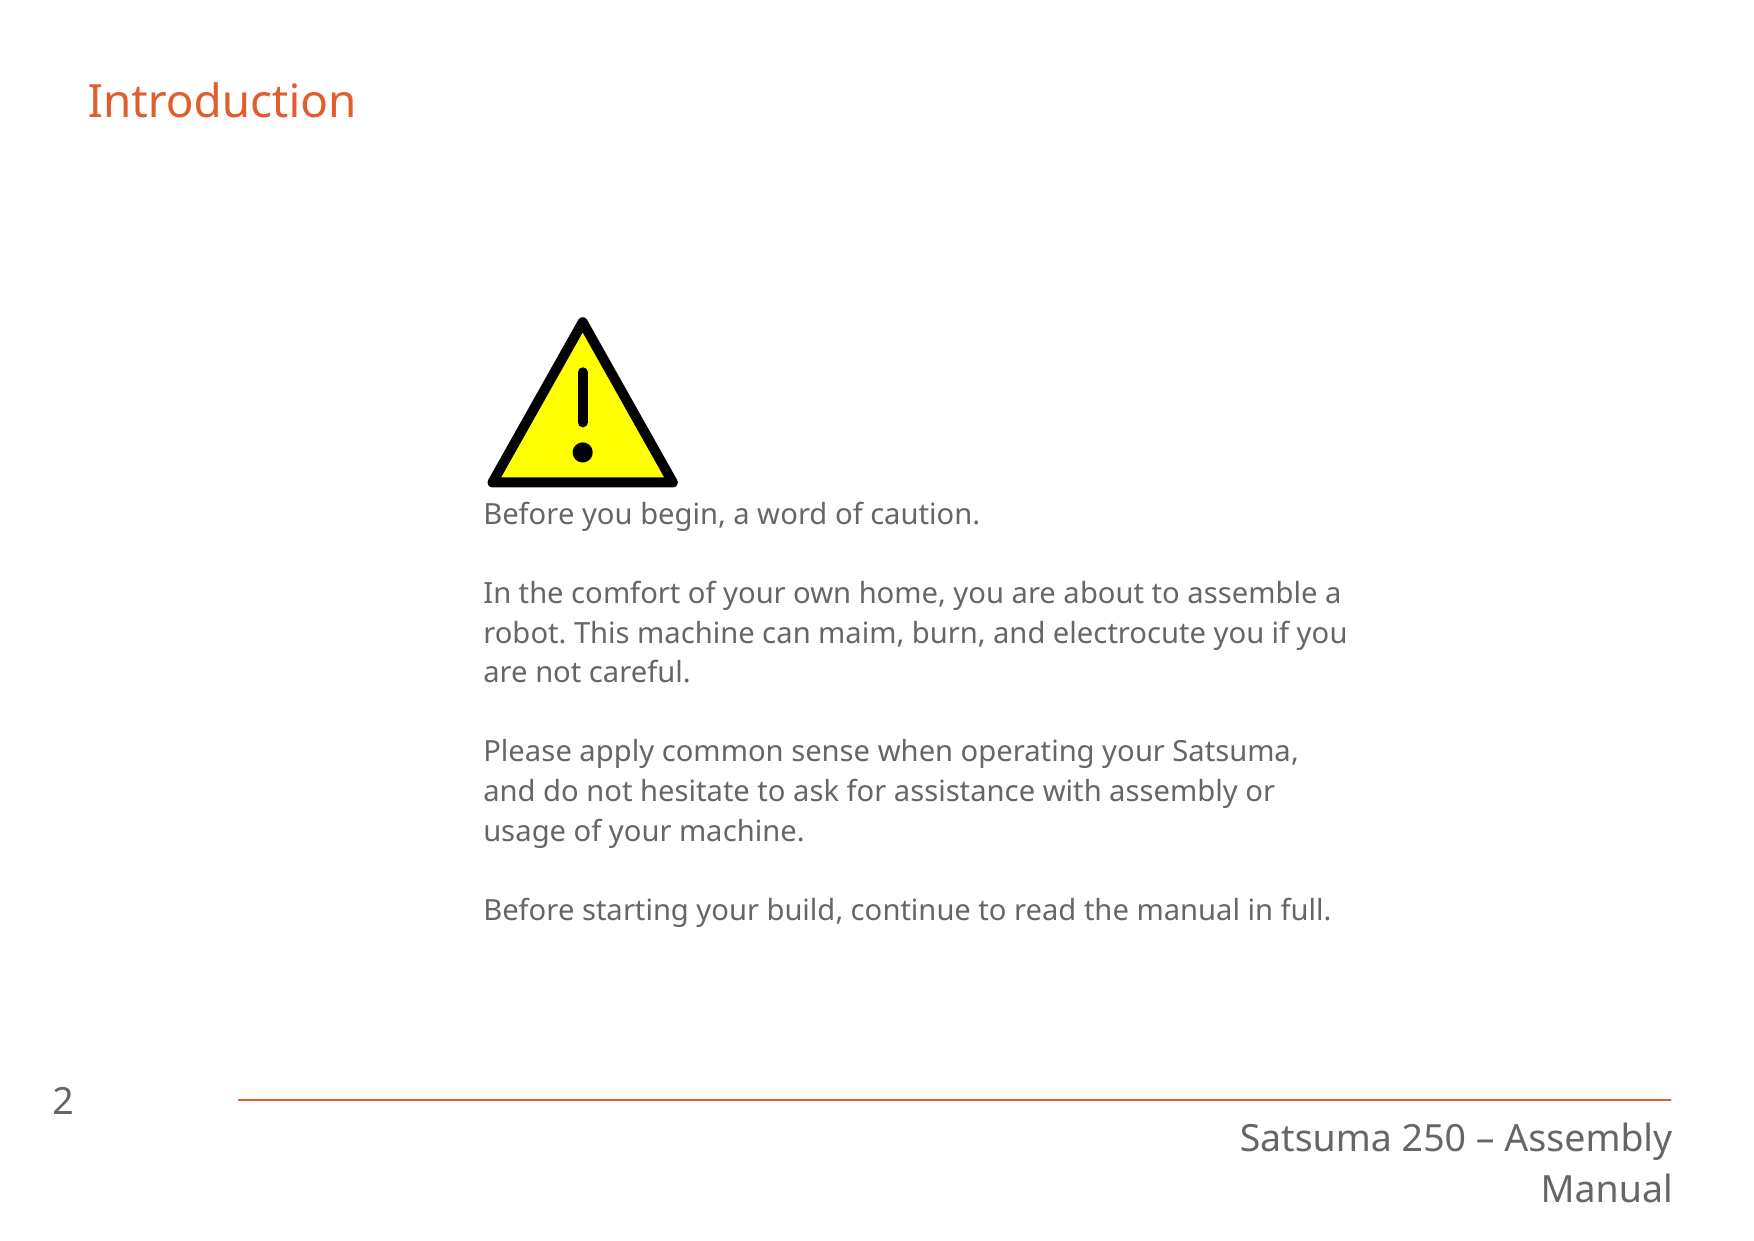

# Introduction
Before you begin, a word of caution.
In the comfort of your own home, you are about to assemble a robot. This machine can maim, burn, and electrocute you if you are not careful.
Please apply common sense when operating your Satsuma, and do not hesitate to ask for assistance with assembly or usage of your machine.
Before starting your build, continue to read the manual in full.